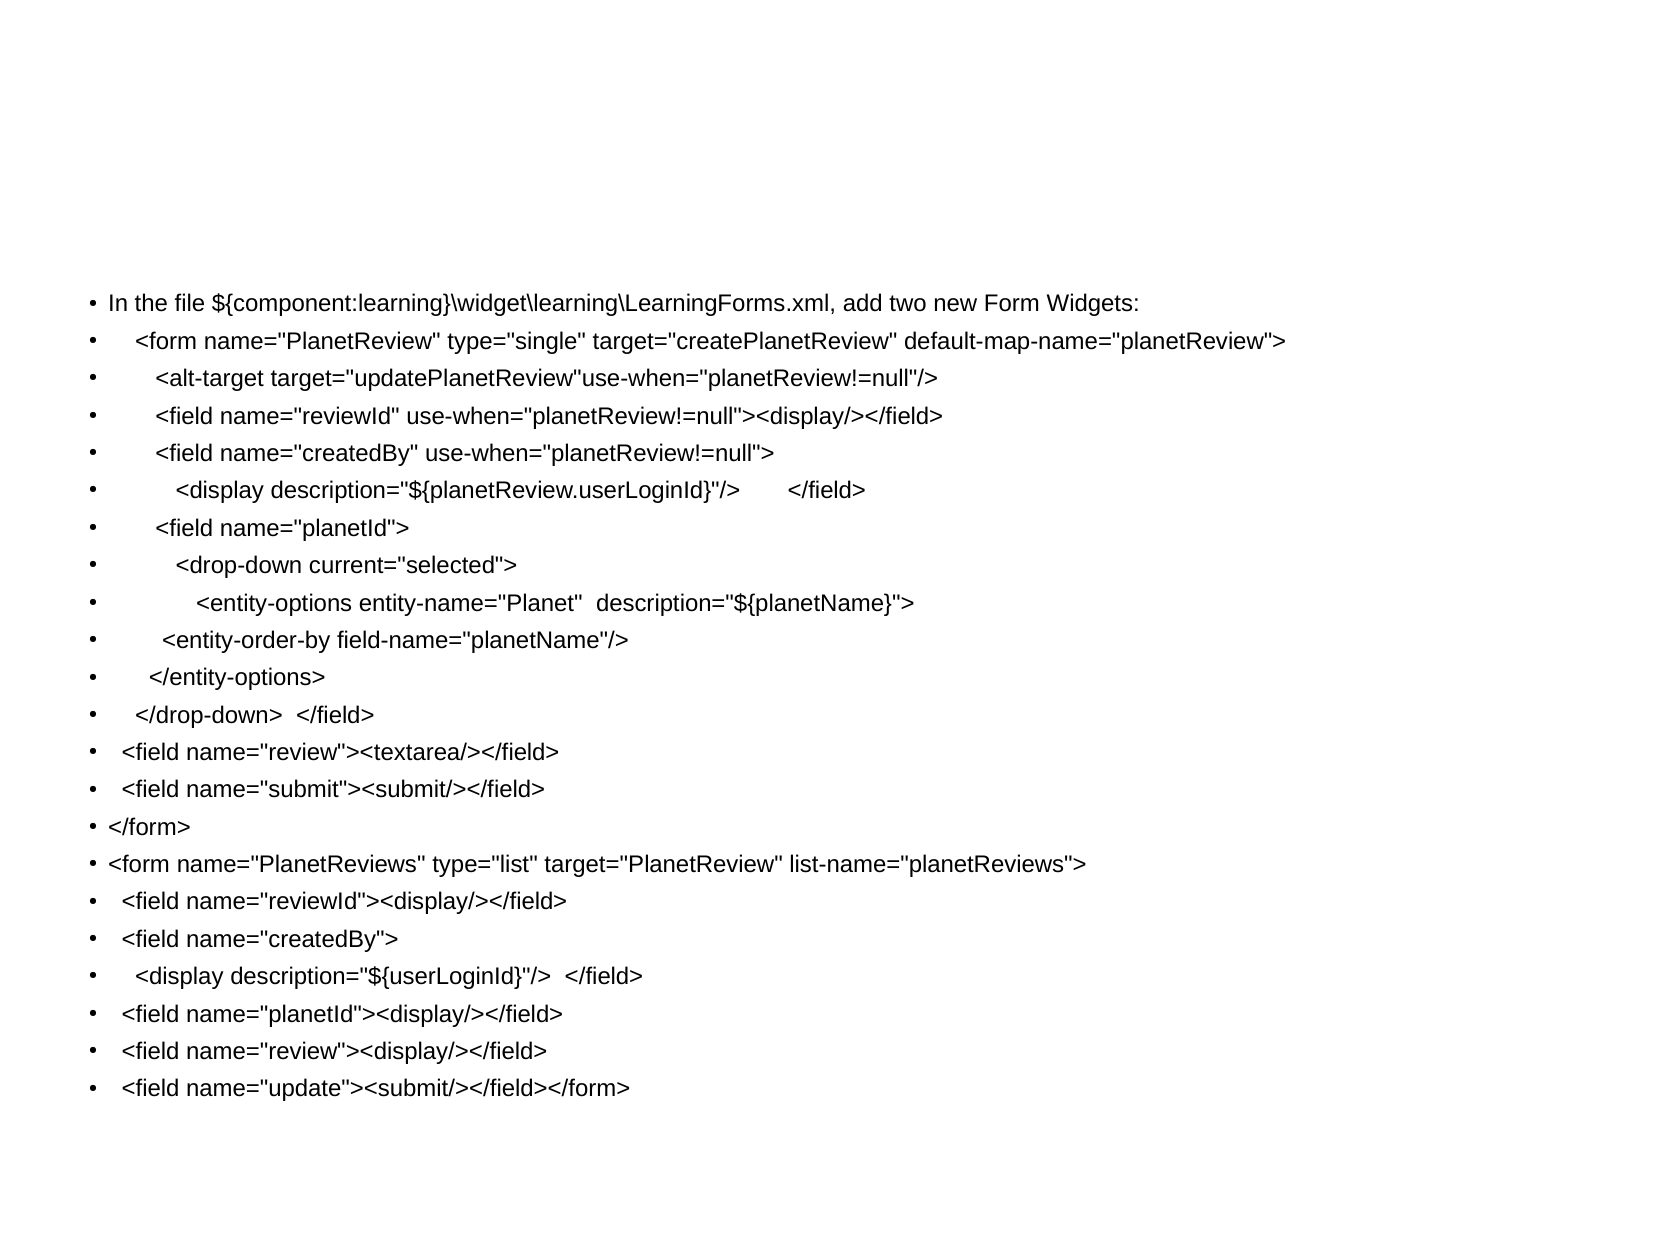

#
In the file ${component:learning}\widget\learning\LearningForms.xml, add two new Form Widgets:
 <form name="PlanetReview" type="single" target="createPlanetReview" default-map-name="planetReview">
 <alt-target target="updatePlanetReview"use-when="planetReview!=null"/>
 <field name="reviewId" use-when="planetReview!=null"><display/></field>
 <field name="createdBy" use-when="planetReview!=null">
 <display description="${planetReview.userLoginId}"/> </field>
 <field name="planetId">
 <drop-down current="selected">
 <entity-options entity-name="Planet" description="${planetName}">
 <entity-order-by field-name="planetName"/>
 </entity-options>
 </drop-down> </field>
 <field name="review"><textarea/></field>
 <field name="submit"><submit/></field>
</form>
<form name="PlanetReviews" type="list" target="PlanetReview" list-name="planetReviews">
 <field name="reviewId"><display/></field>
 <field name="createdBy">
 <display description="${userLoginId}"/> </field>
 <field name="planetId"><display/></field>
 <field name="review"><display/></field>
 <field name="update"><submit/></field></form>